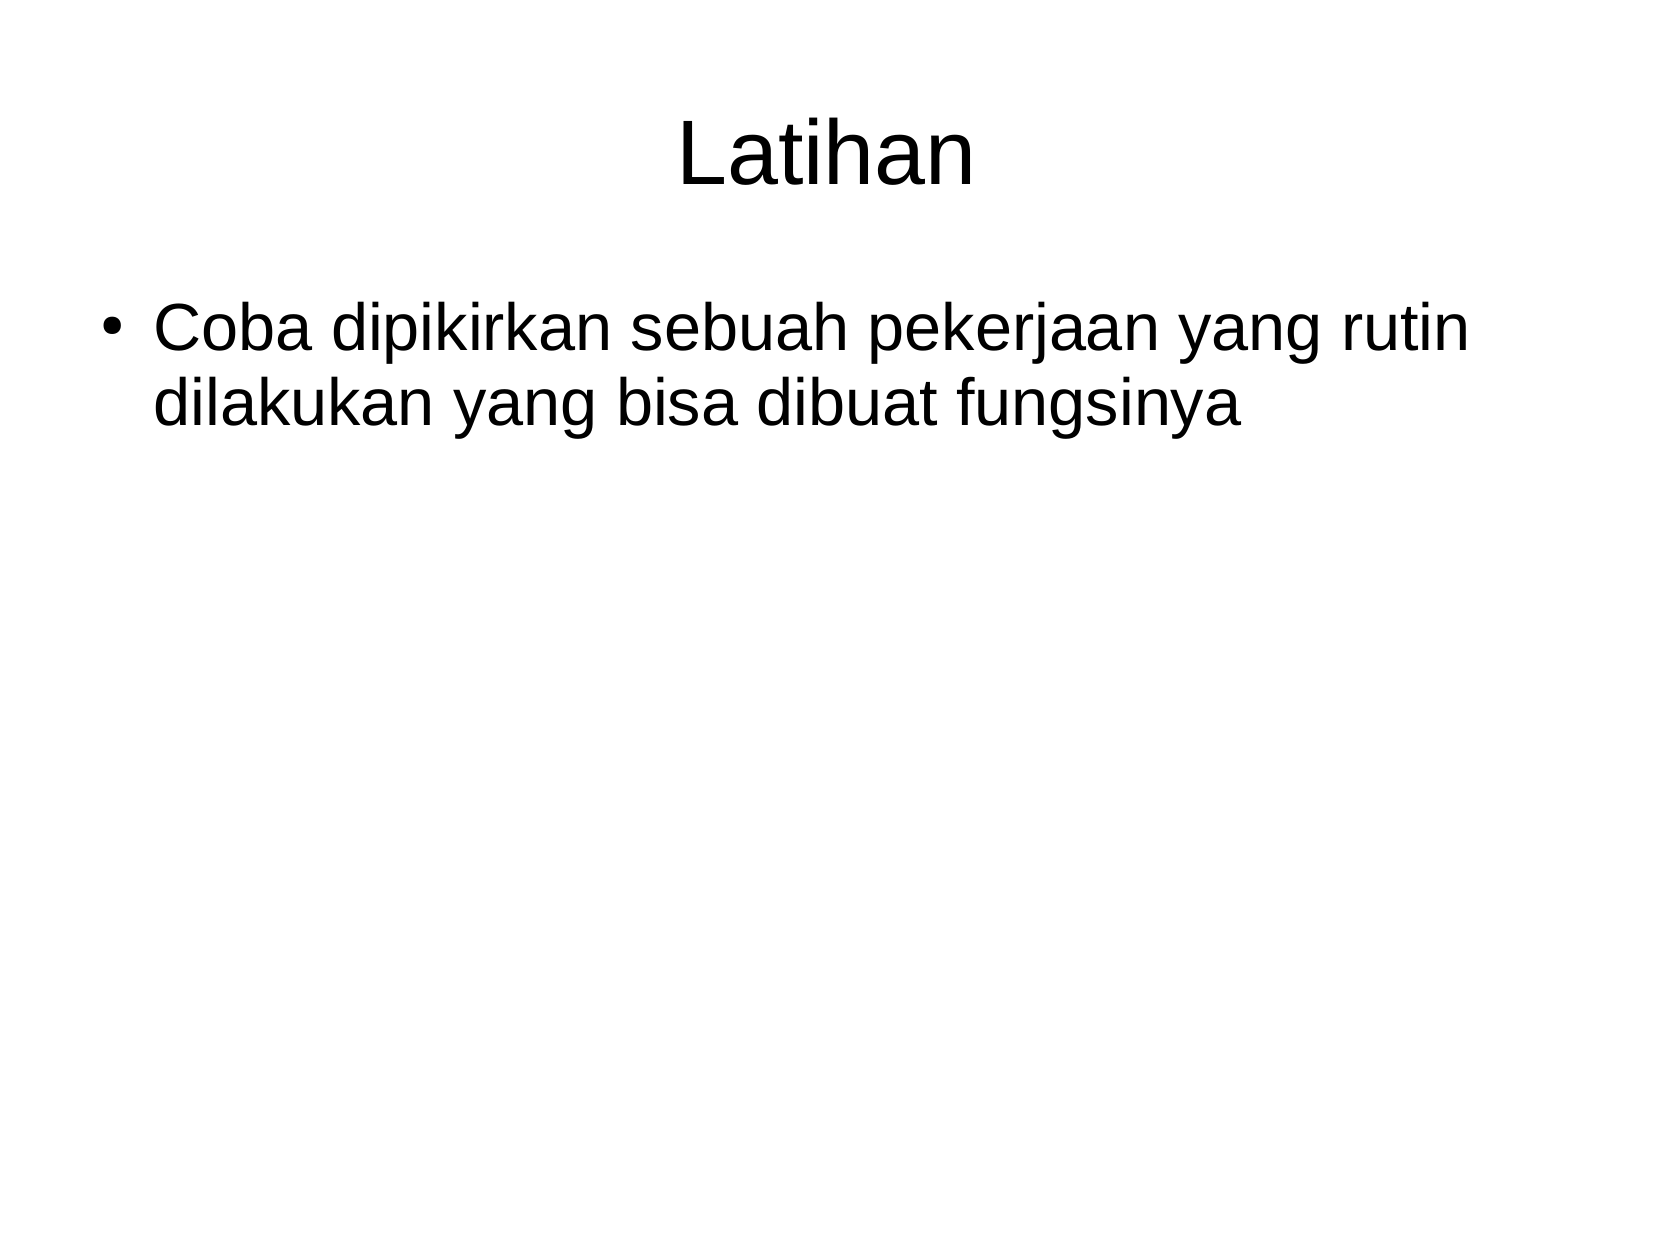

# Latihan
Coba dipikirkan sebuah pekerjaan yang rutin dilakukan yang bisa dibuat fungsinya